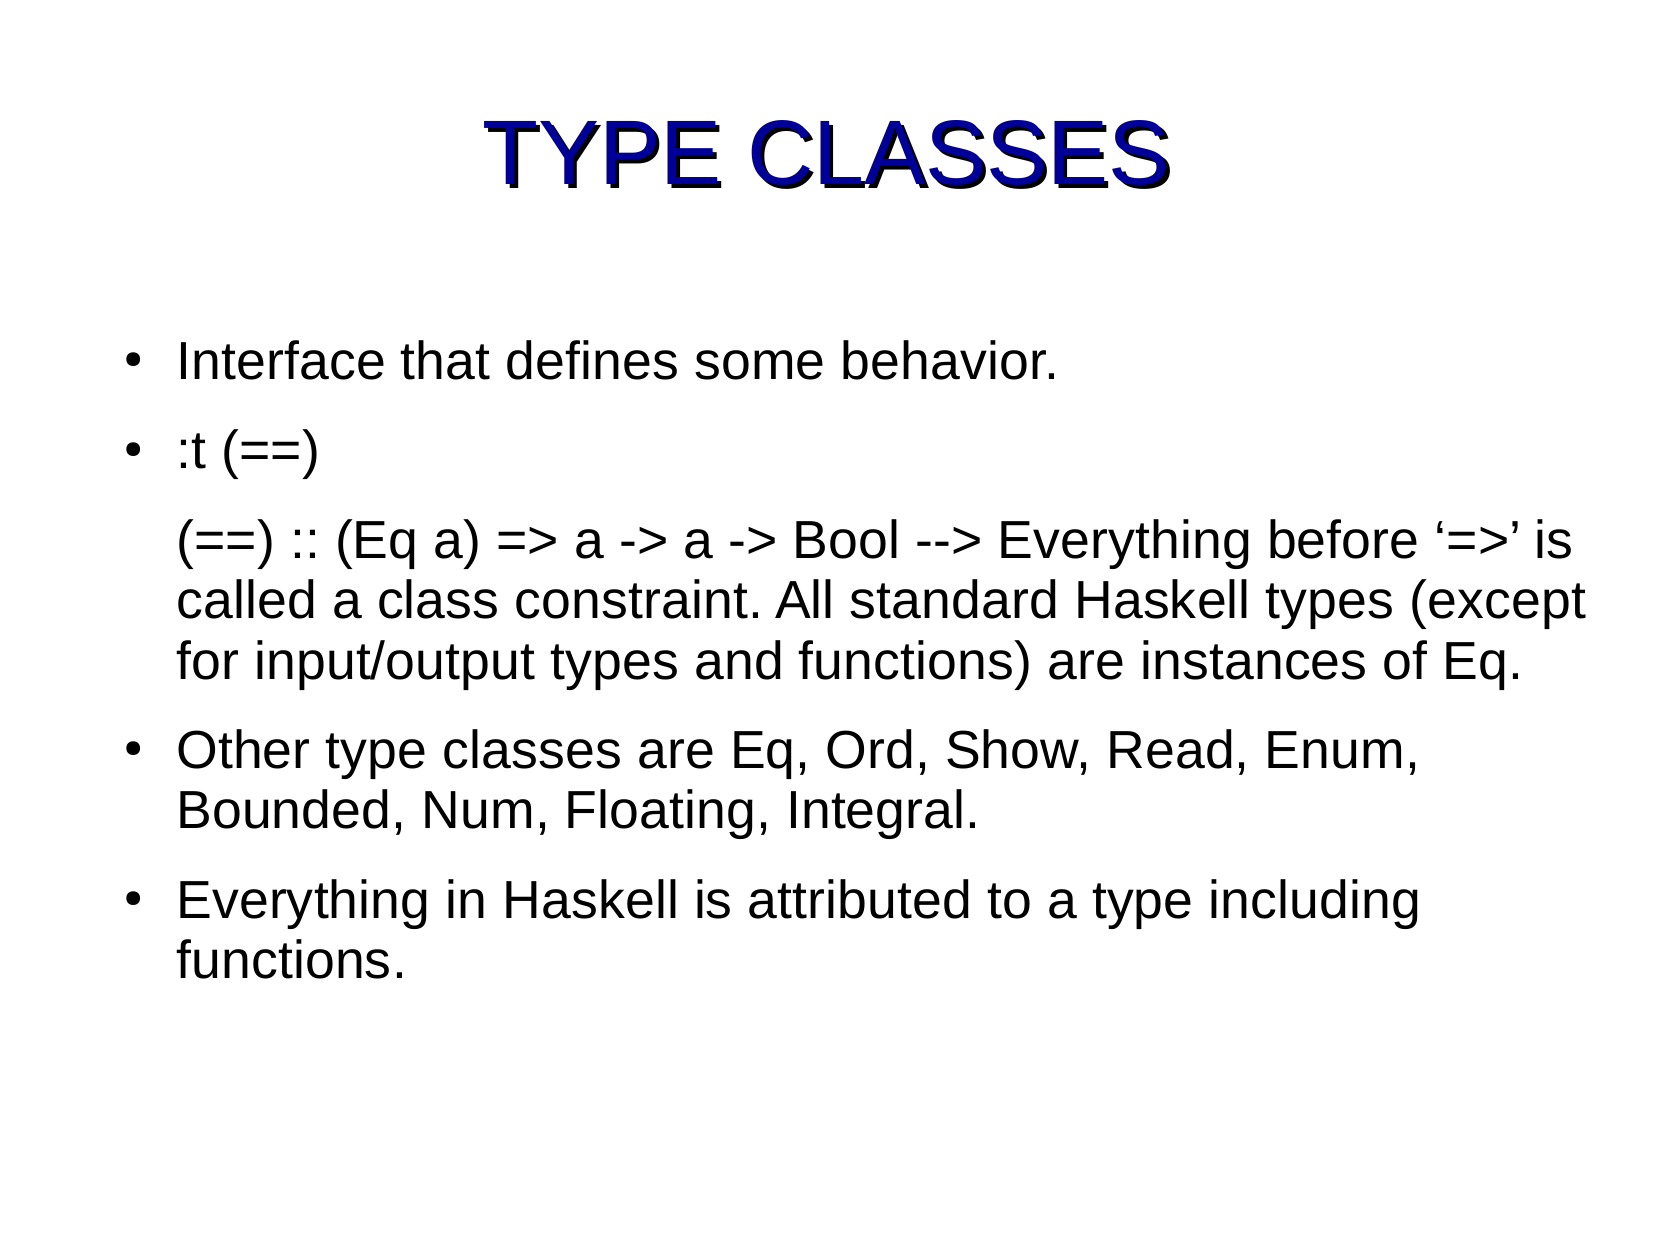

# TYPE CLASSES
Interface that defines some behavior.
:t (==)
(==) :: (Eq a) => a -> a -> Bool --> Everything before ‘=>’ is called a class constraint. All standard Haskell types (except for input/output types and functions) are instances of Eq.
Other type classes are Eq, Ord, Show, Read, Enum, Bounded, Num, Floating, Integral.
Everything in Haskell is attributed to a type including functions.